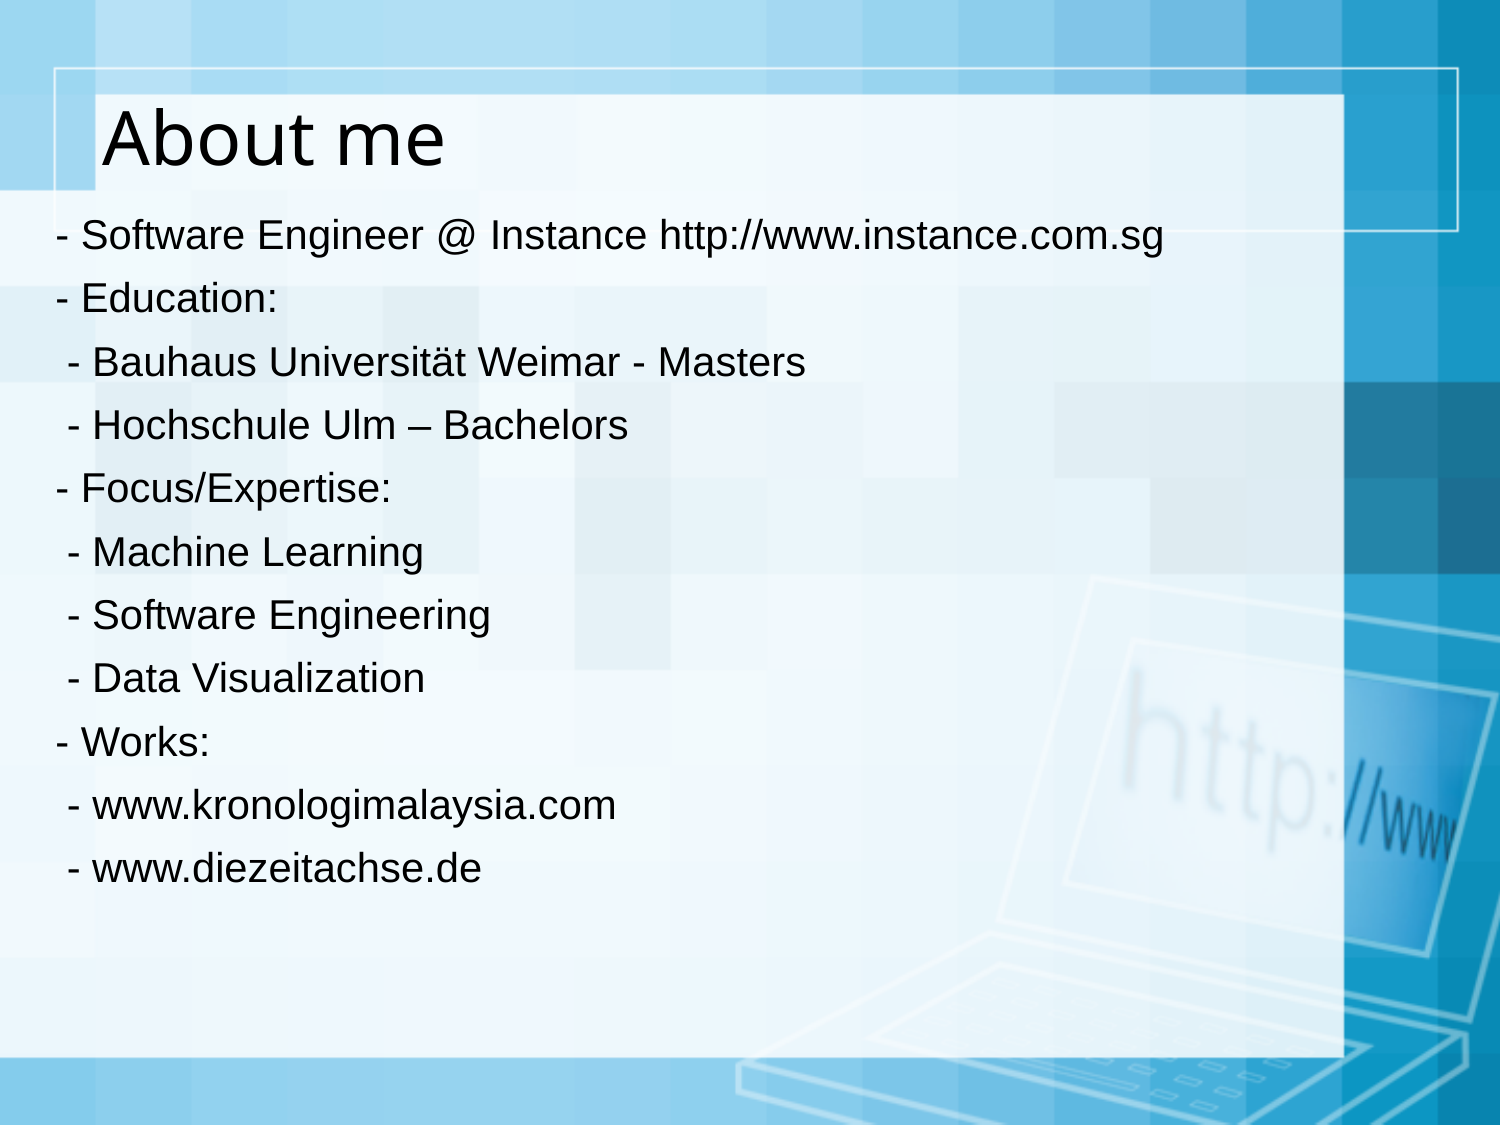

# About me
- Software Engineer @ Instance http://www.instance.com.sg
- Education:
 - Bauhaus Universität Weimar - Masters
 - Hochschule Ulm – Bachelors
- Focus/Expertise:
 - Machine Learning
 - Software Engineering
 - Data Visualization
- Works:
 - www.kronologimalaysia.com
 - www.diezeitachse.de